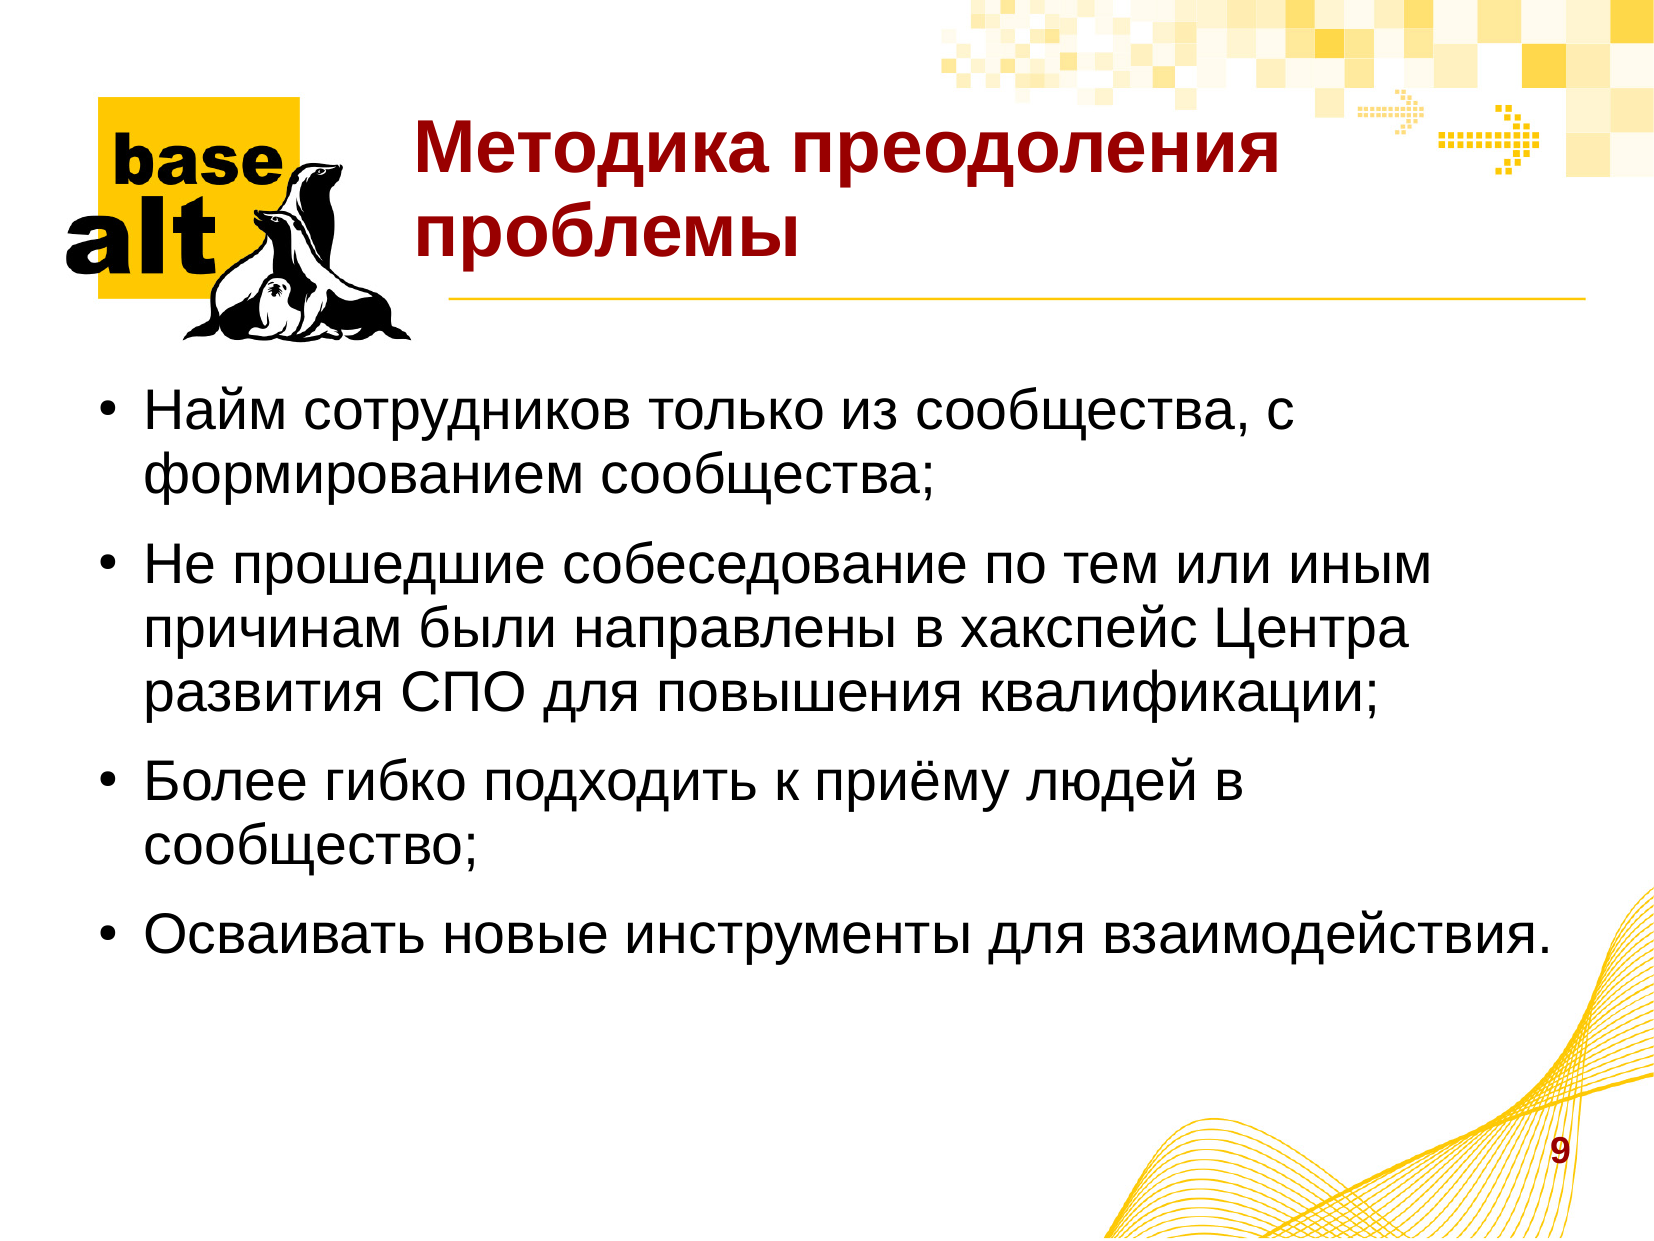

# Методика преодоления проблемы
Найм сотрудников только из сообщества, с формированием сообщества;
Не прошедшие собеседование по тем или иным причинам были направлены в хакспейс Центра развития СПО для повышения квалификации;
Более гибко подходить к приёму людей в сообщество;
Осваивать новые инструменты для взаимодействия.
9